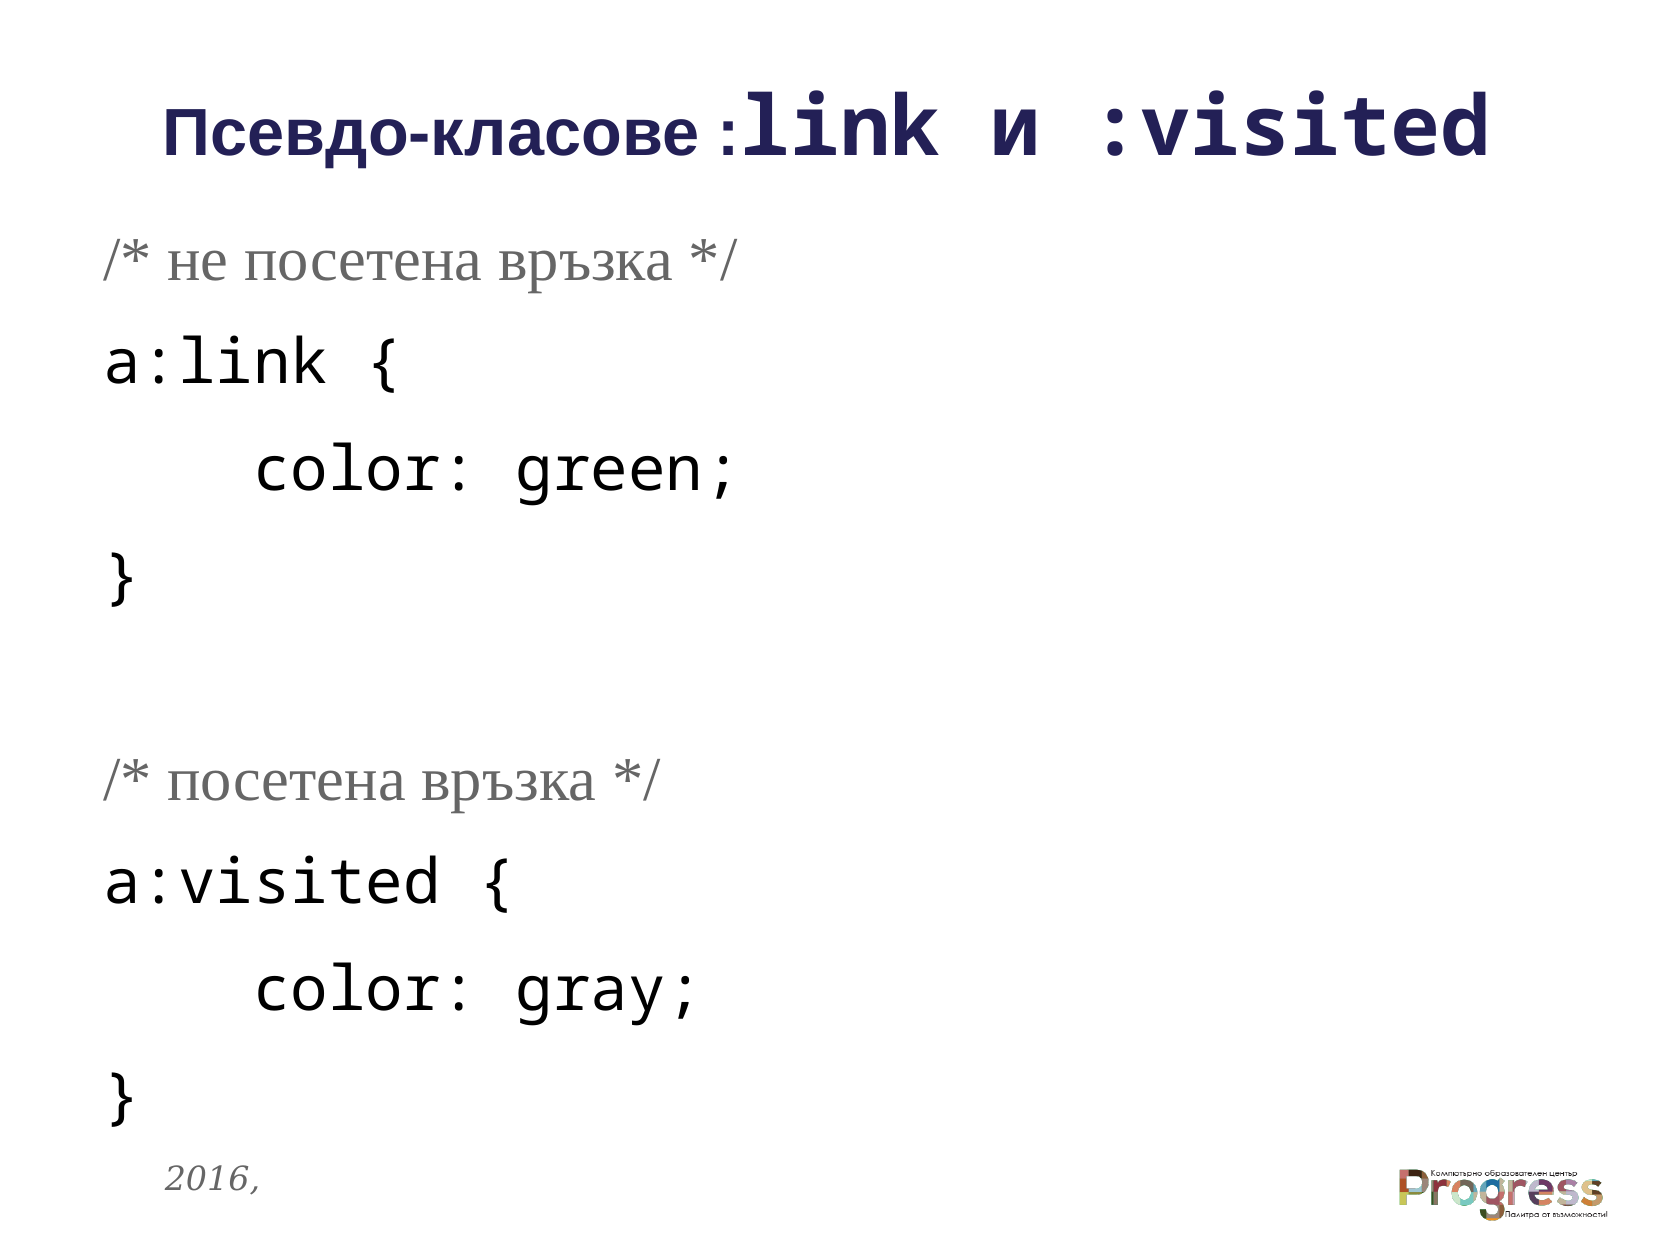

# Псевдо-класове :link и :visited
/* не посетена връзка */
a:link {
 color: green;
}
/* посетена връзка */
a:visited {
 color: gray;
}
2016,